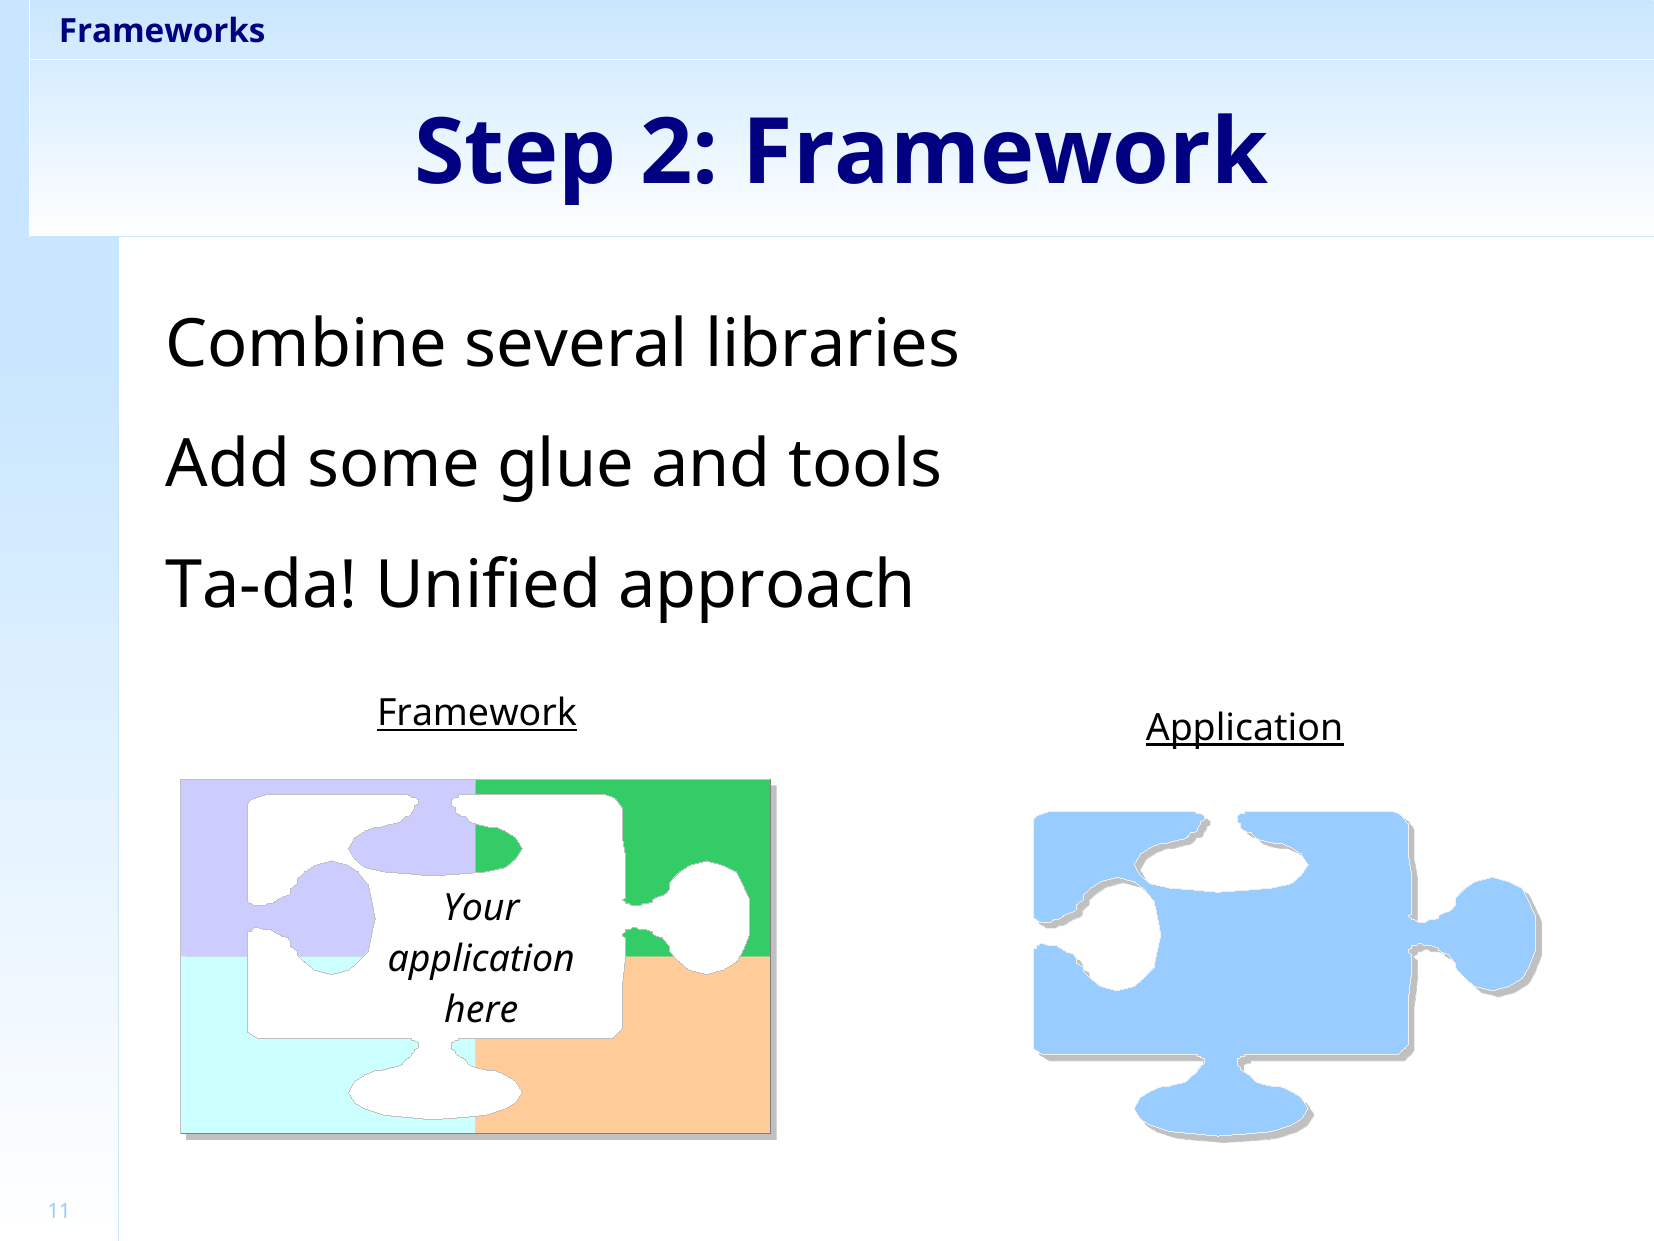

Frameworks
# Step 2: Framework
Combine several libraries
Add some glue and tools
Ta-da! Unified approach
Framework
Application
Your
application
here